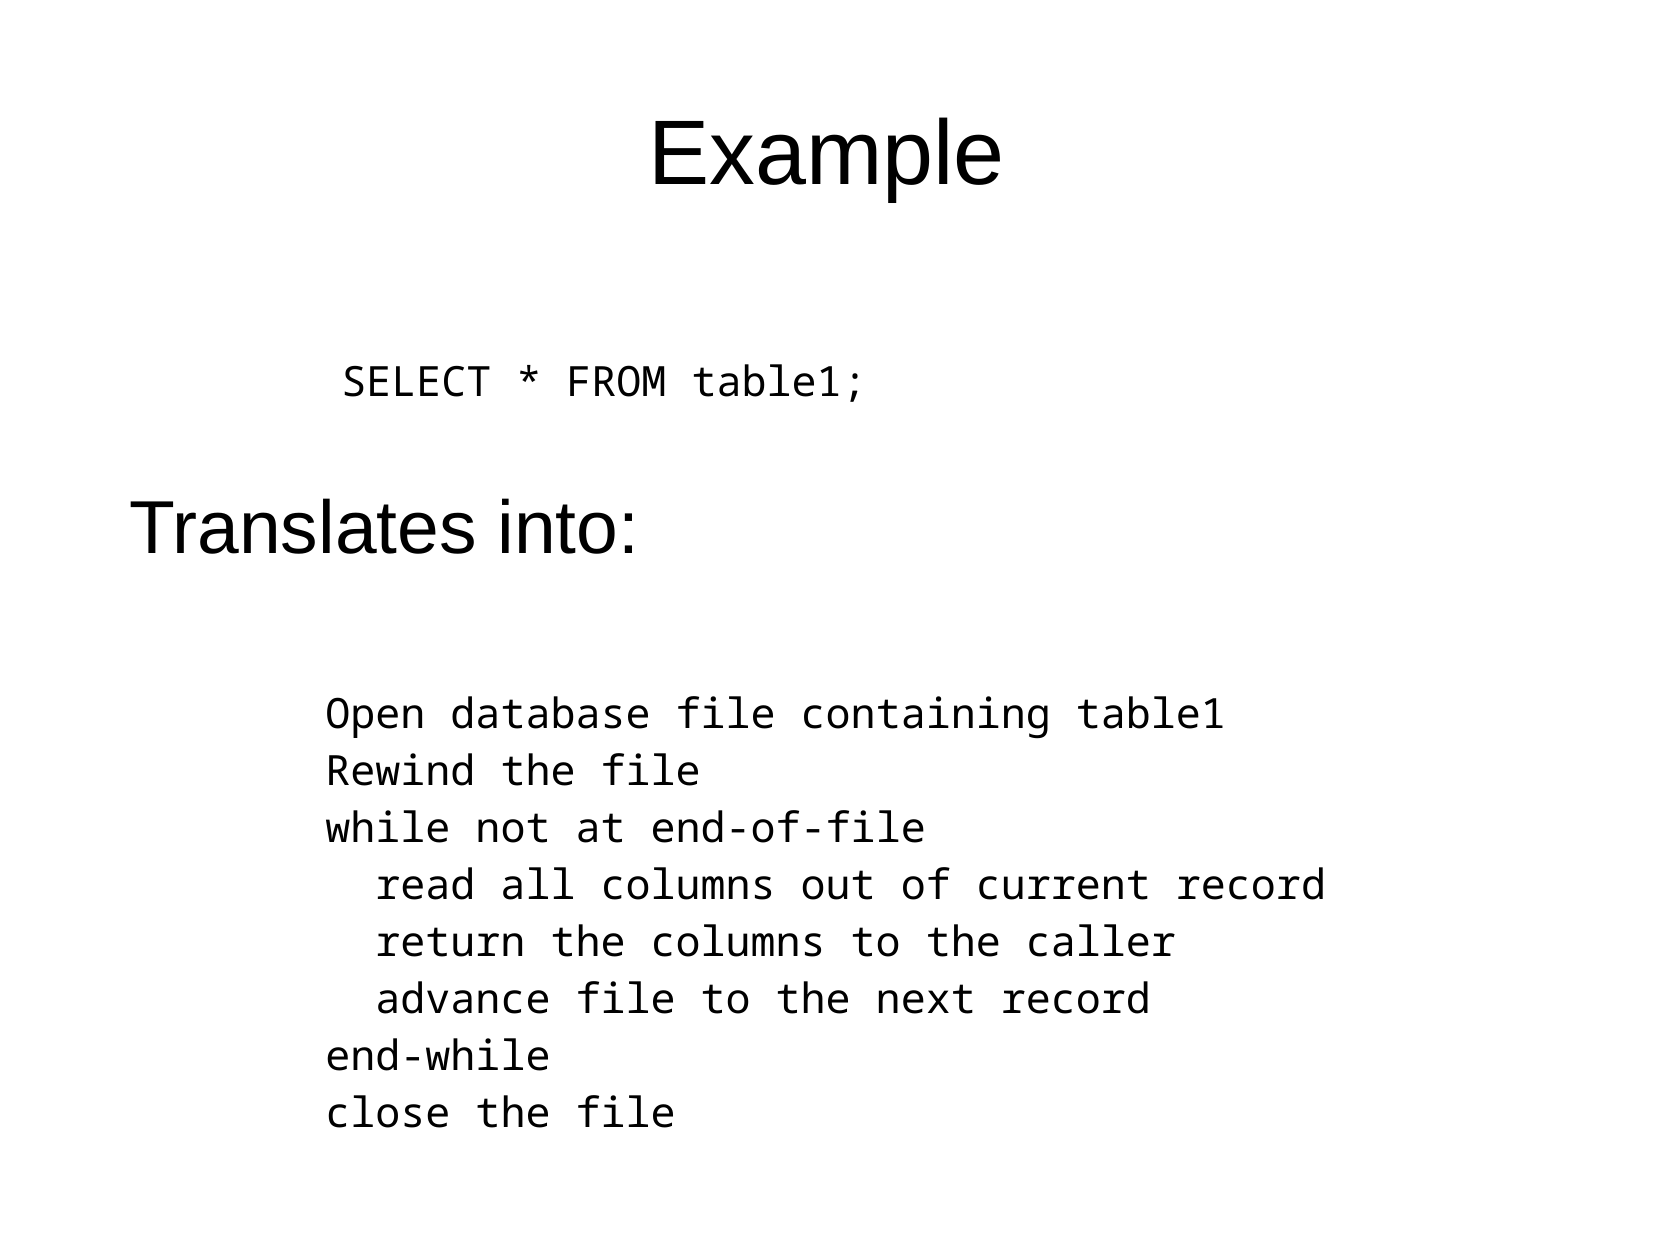

# Example
SELECT * FROM table1;
Translates into:
Open database file containing table1
Rewind the file
while not at end-of-file
 read all columns out of current record
 return the columns to the caller
 advance file to the next record
end-while
close the file